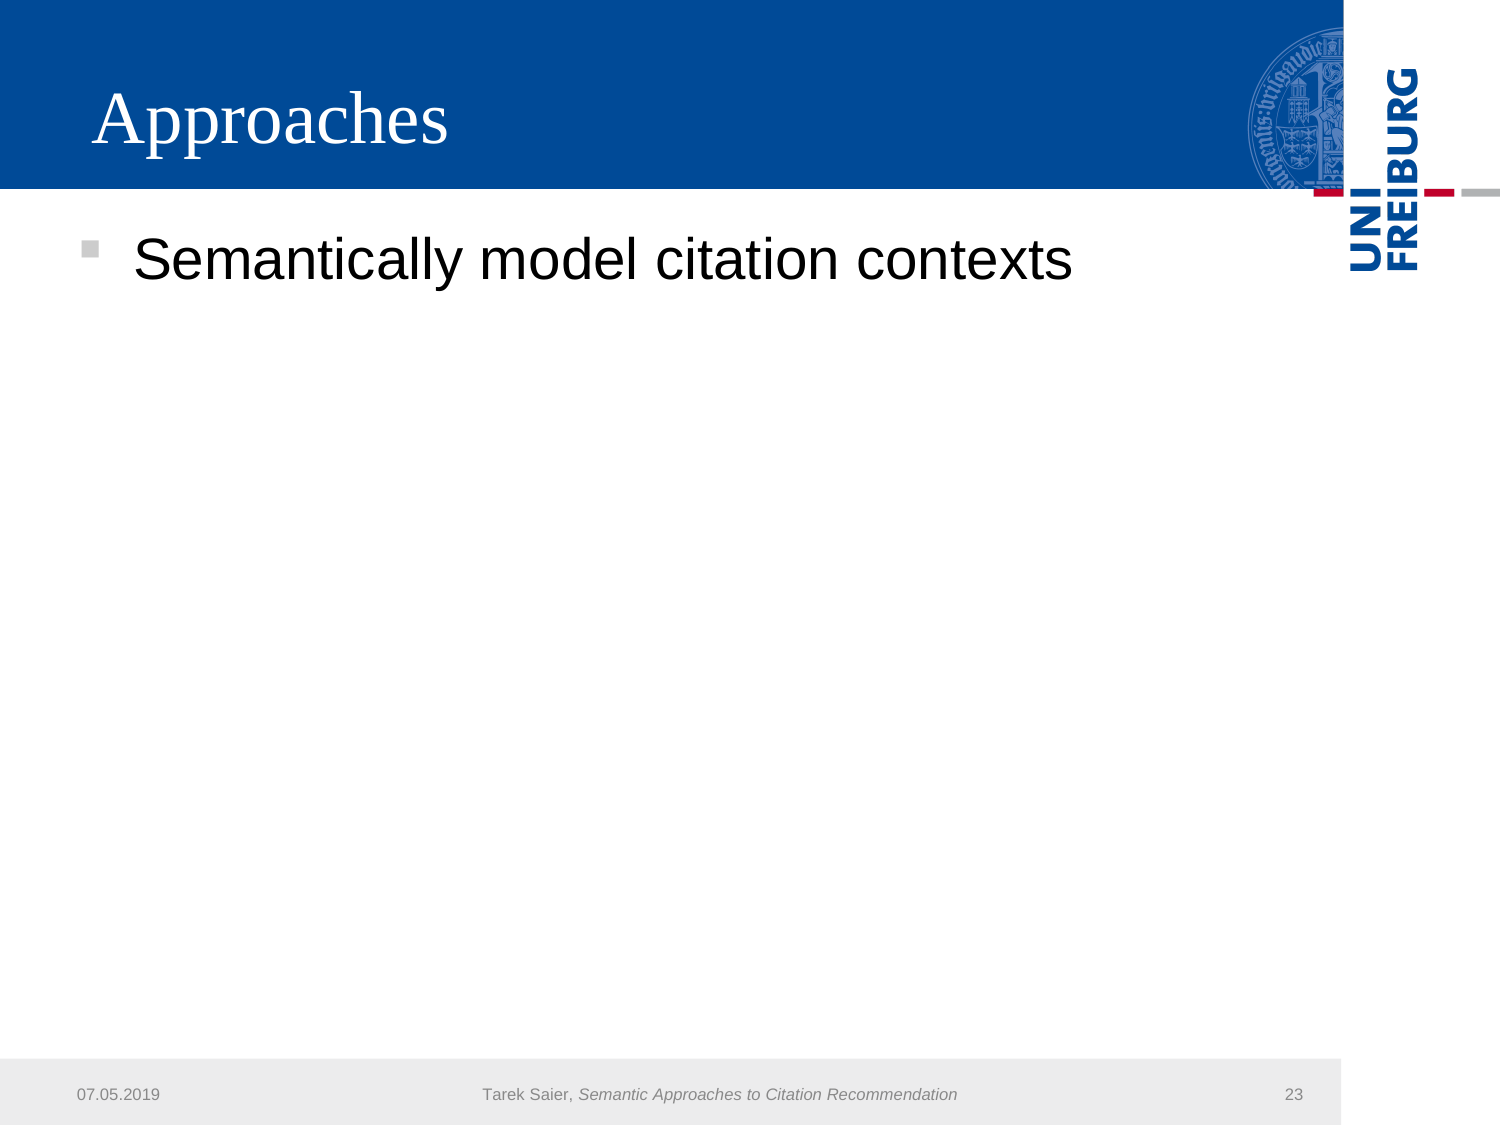

# Approaches
Semantically model citation contexts
Präsentationstitel
23